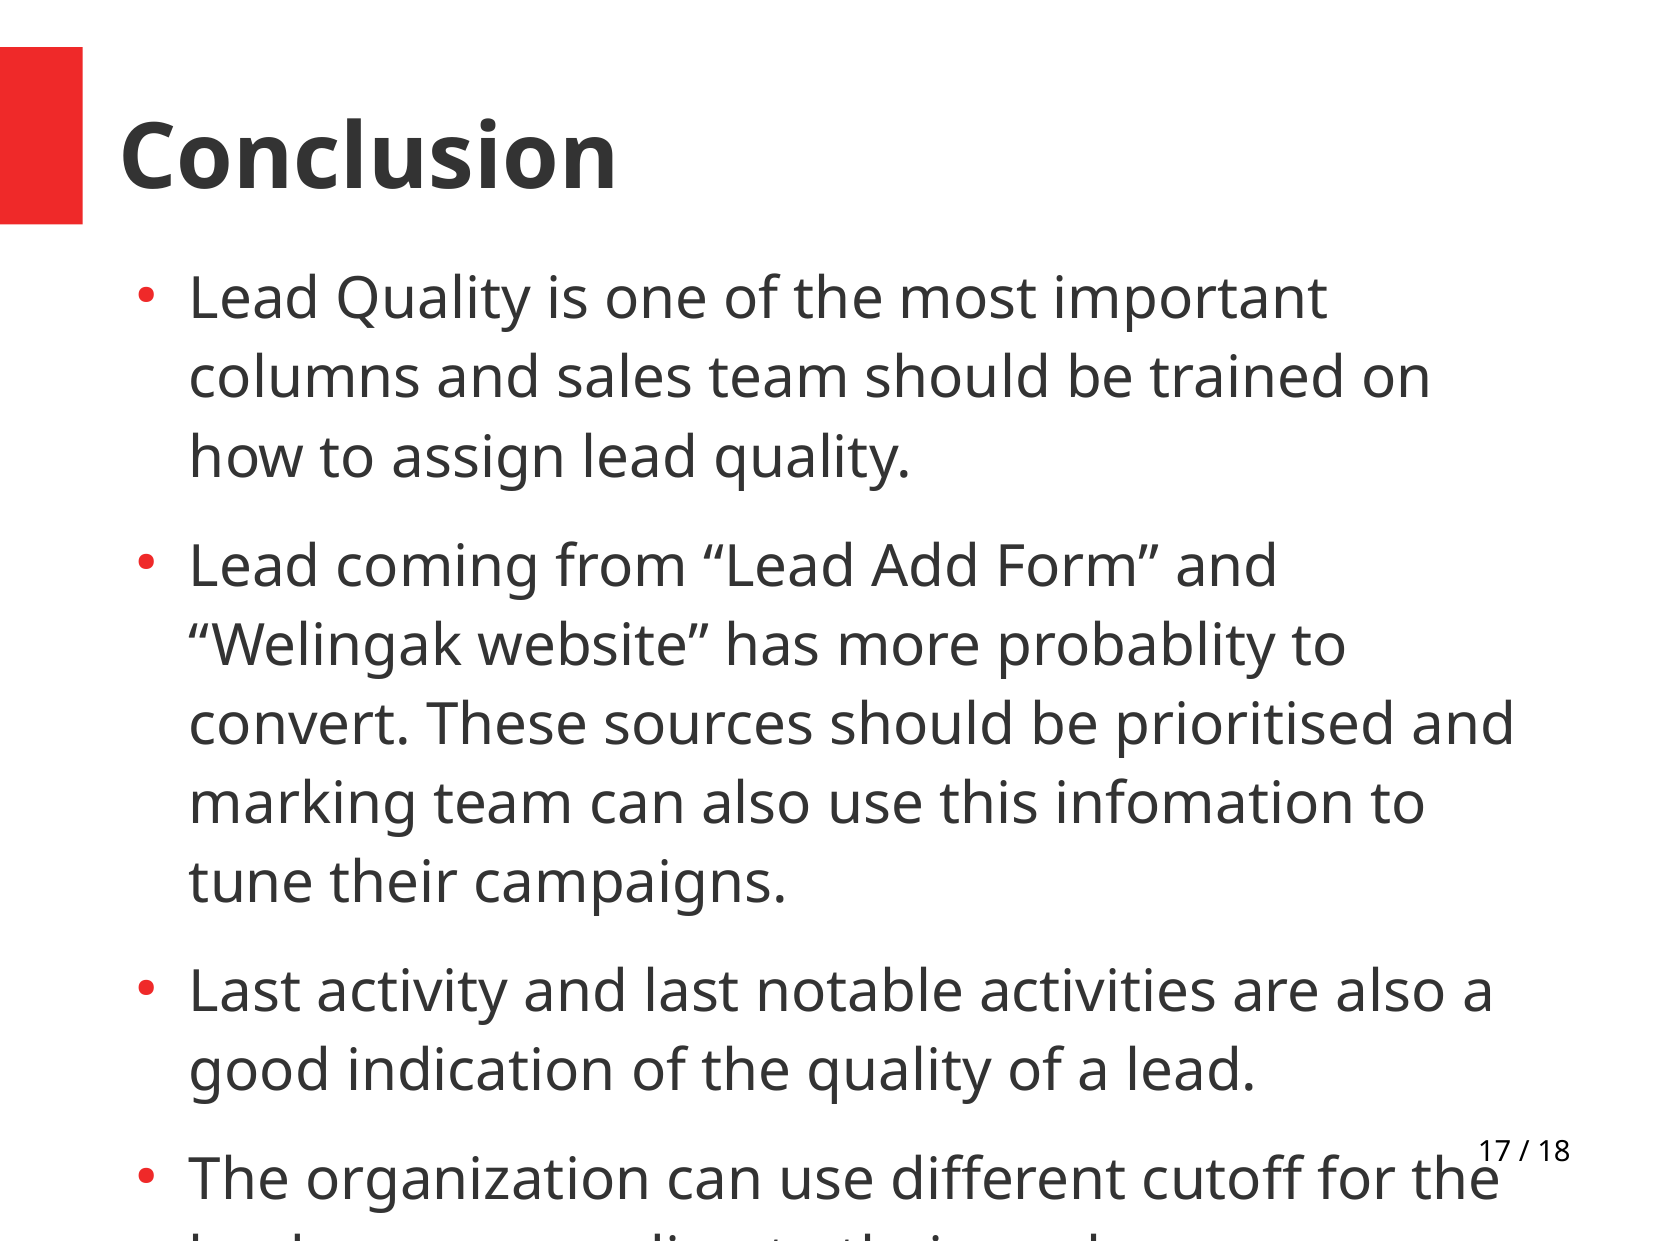

# Conclusion
Lead Quality is one of the most important columns and sales team should be trained on how to assign lead quality.
Lead coming from “Lead Add Form” and “Welingak website” has more probablity to convert. These sources should be prioritised and marking team can also use this infomation to tune their campaigns.
Last activity and last notable activities are also a good indication of the quality of a lead.
The organization can use different cutoff for the lead score according to their goals.
17